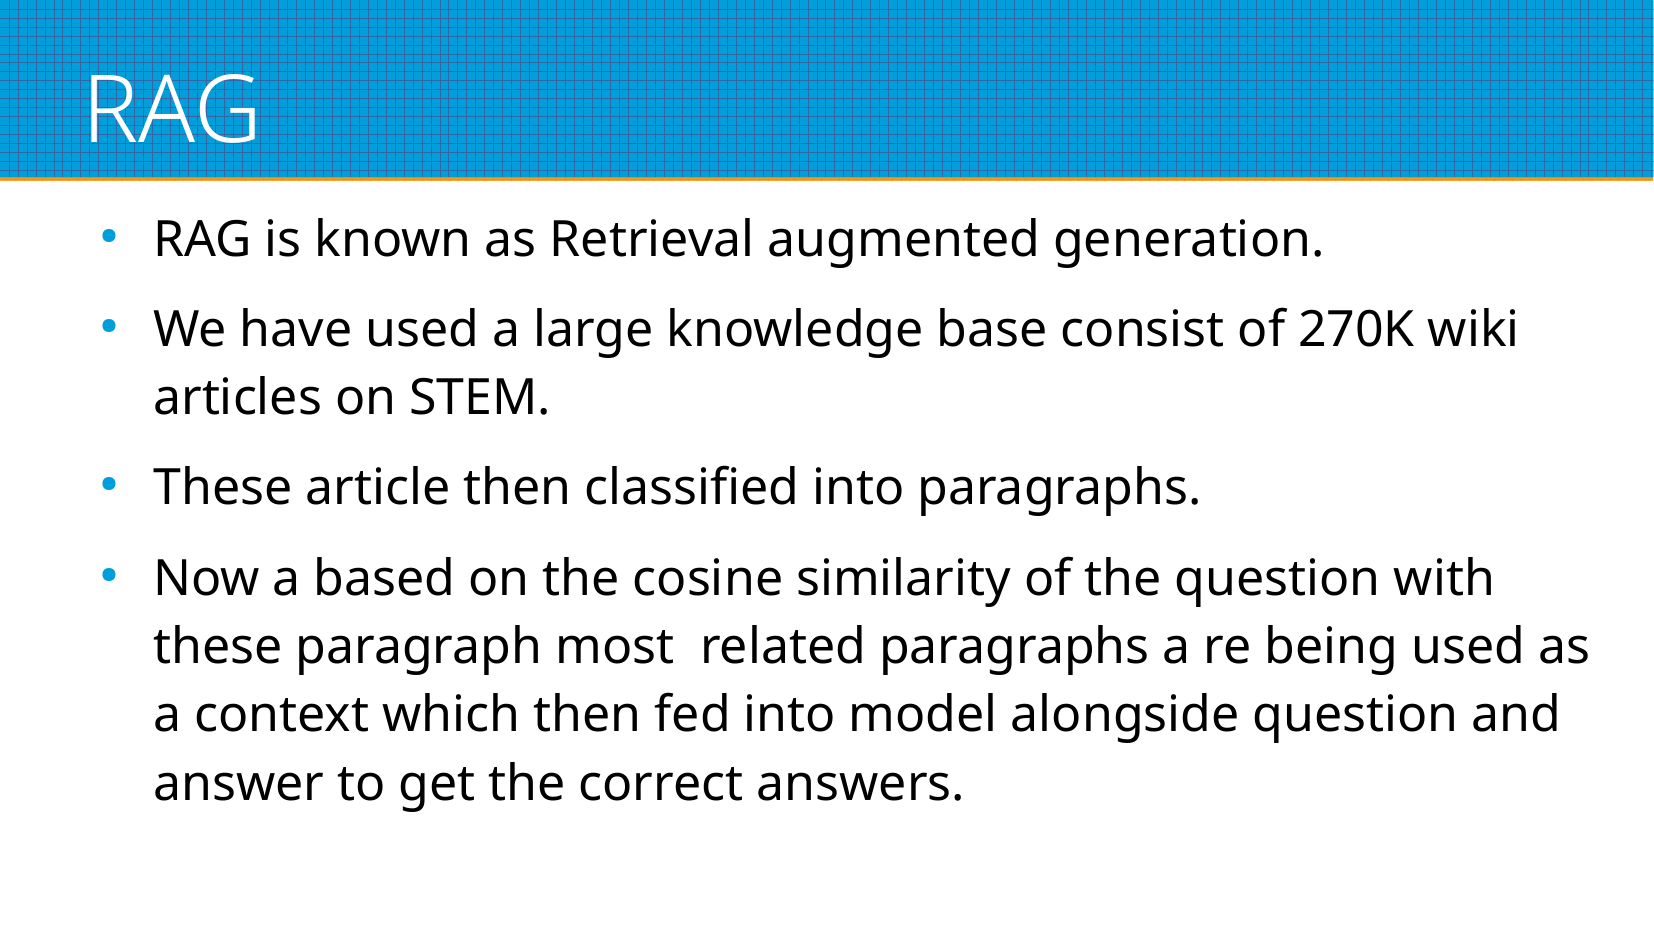

# RAG
RAG is known as Retrieval augmented generation.
We have used a large knowledge base consist of 270K wiki articles on STEM.
These article then classified into paragraphs.
Now a based on the cosine similarity of the question with these paragraph most related paragraphs a re being used as a context which then fed into model alongside question and answer to get the correct answers.